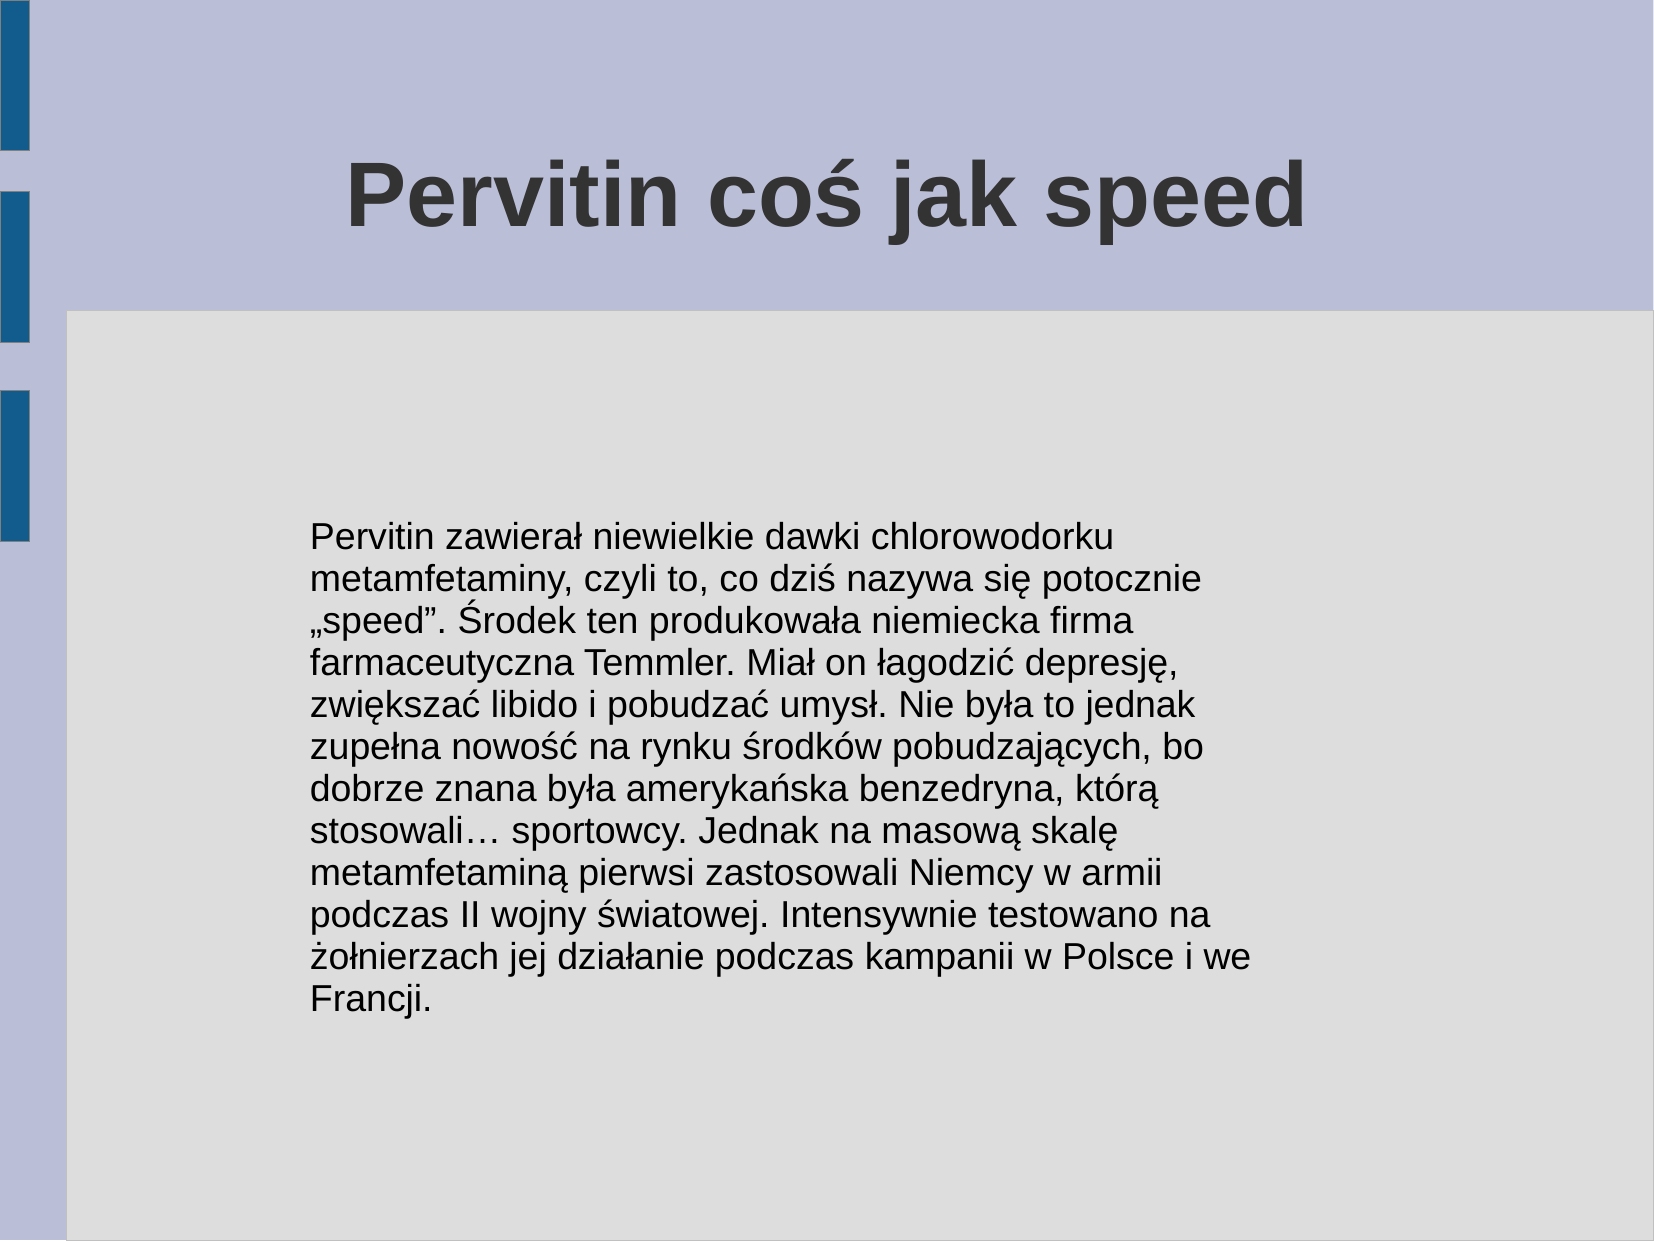

# Pervitin coś jak speed
Pervitin zawierał niewielkie dawki chlorowodorku metamfetaminy, czyli to, co dziś nazywa się potocznie „speed”. Środek ten produkowała niemiecka firma farmaceutyczna Temmler. Miał on łagodzić depresję, zwiększać libido i pobudzać umysł. Nie była to jednak zupełna nowość na rynku środków pobudzających, bo dobrze znana była amerykańska benzedryna, którą stosowali… sportowcy. Jednak na masową skalę metamfetaminą pierwsi zastosowali Niemcy w armii podczas II wojny światowej. Intensywnie testowano na żołnierzach jej działanie podczas kampanii w Polsce i we Francji.